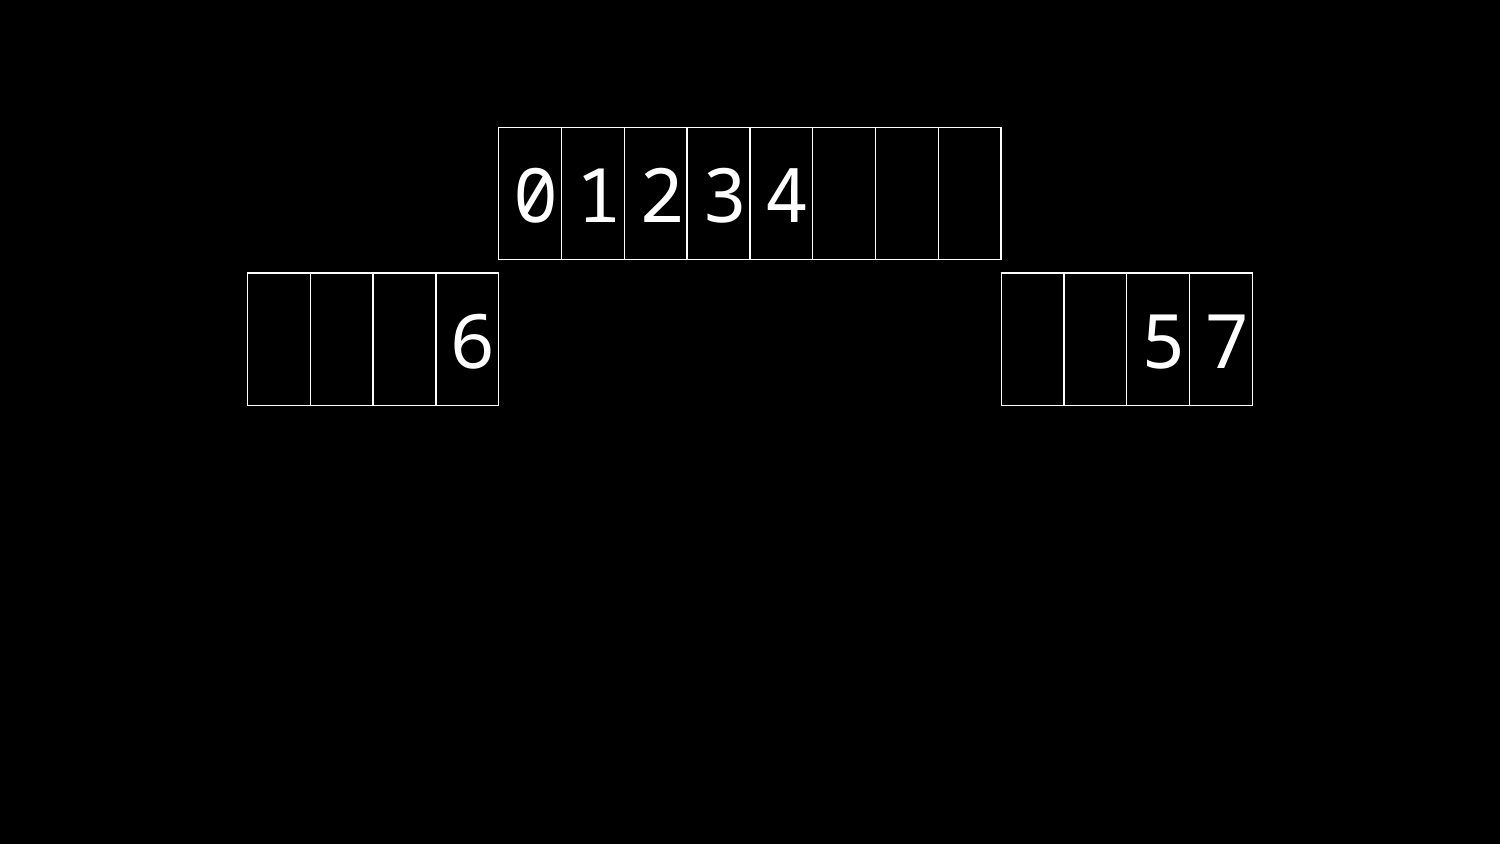

| 0 | 1 | 2 | 3 | 4 | | | |
| --- | --- | --- | --- | --- | --- | --- | --- |
| | | | 6 |
| --- | --- | --- | --- |
| | | 5 | 7 |
| --- | --- | --- | --- |